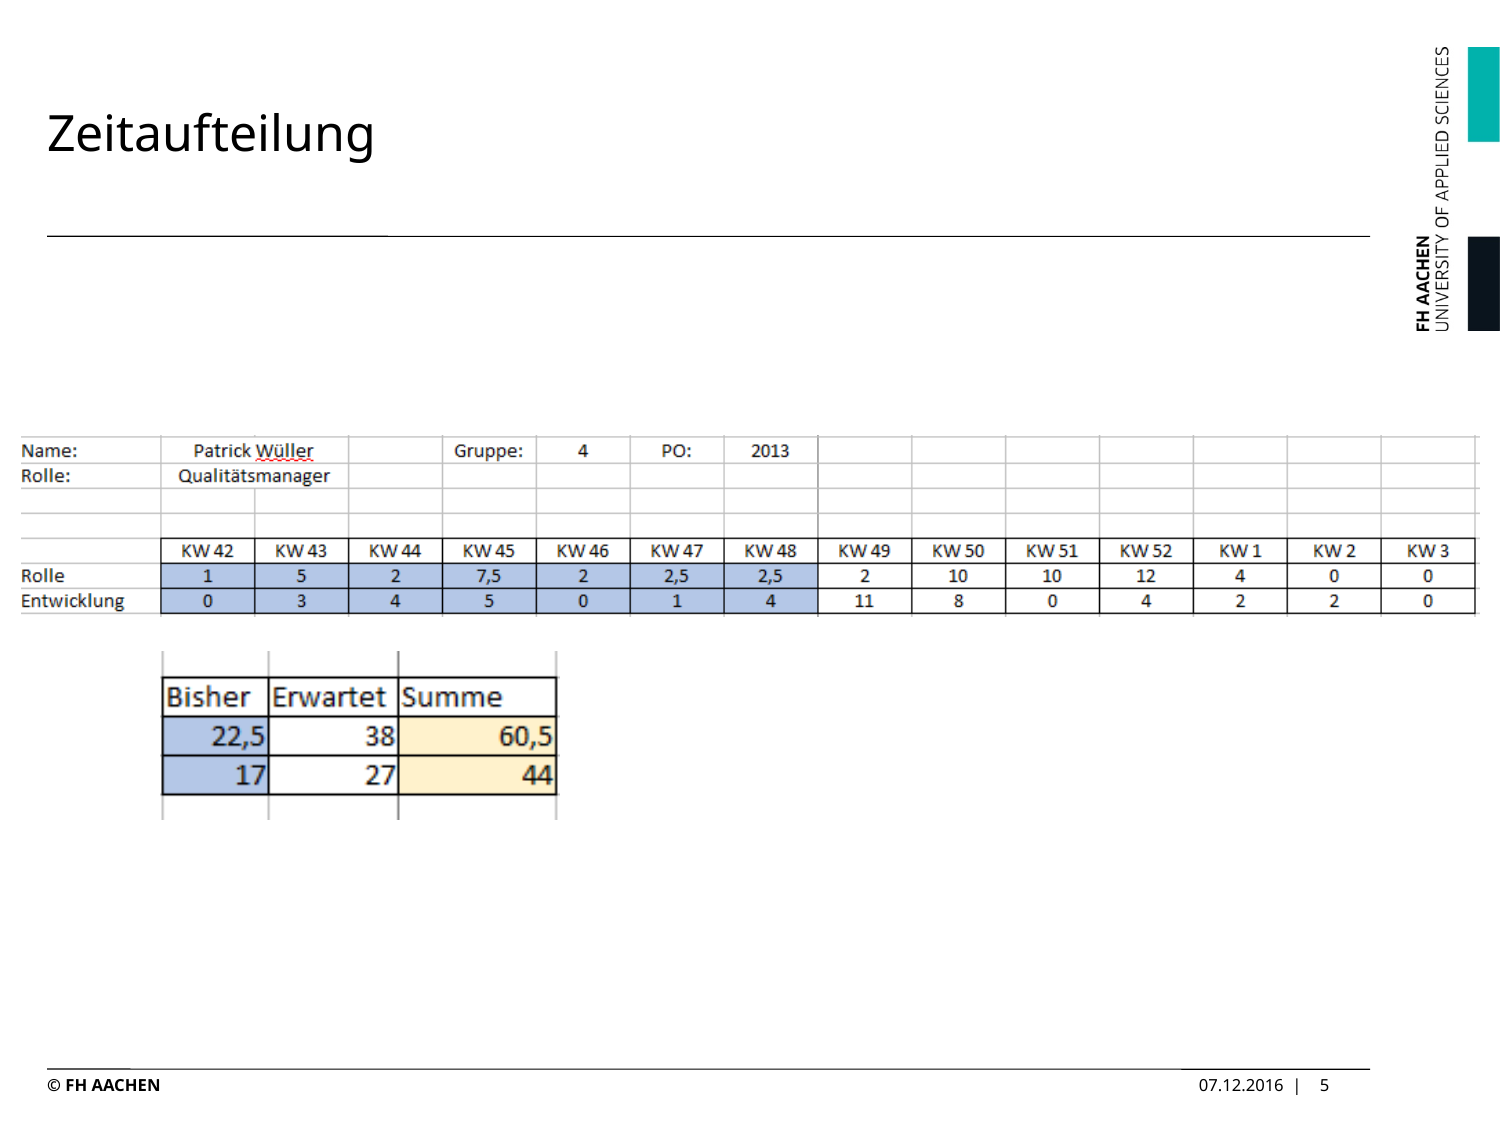

# Zeitaufteilung
© FH AACHEN
07.12.2016 |